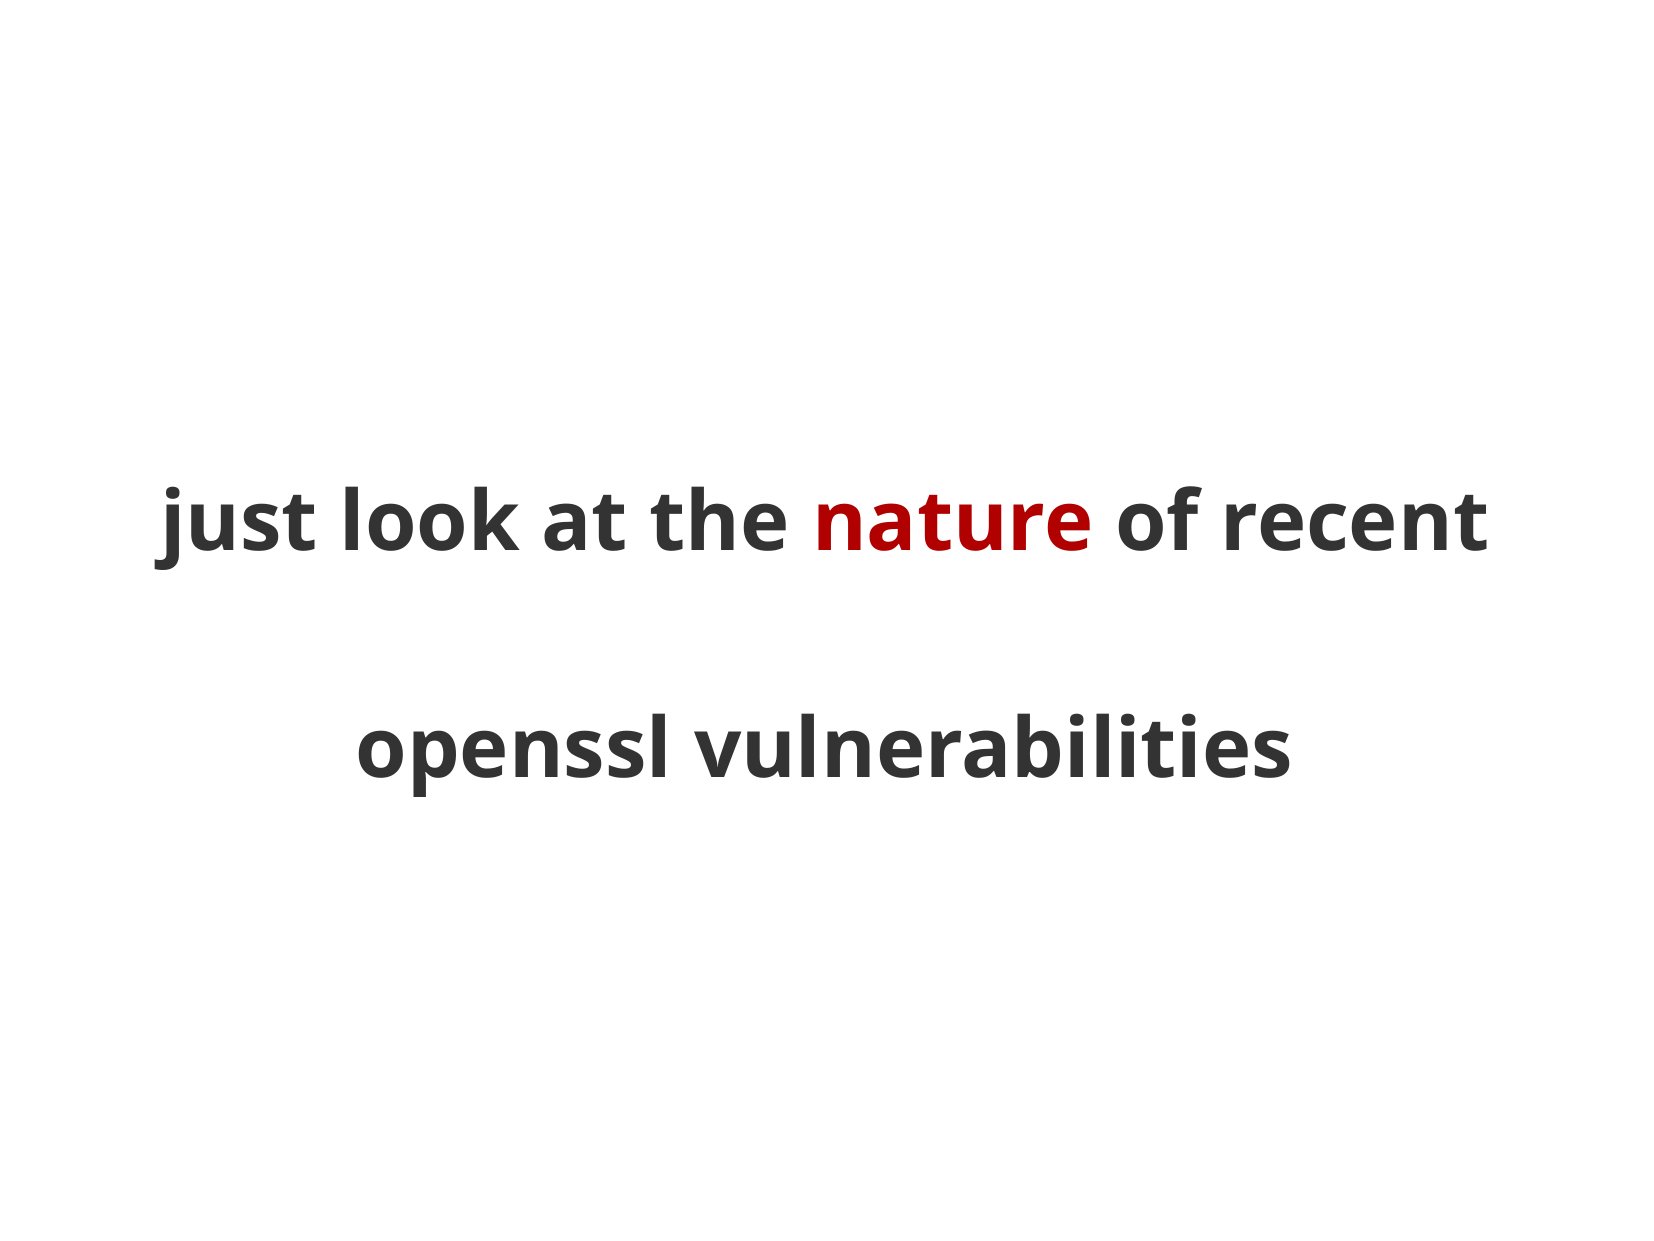

#
just look at the nature of recent
openssl vulnerabilities